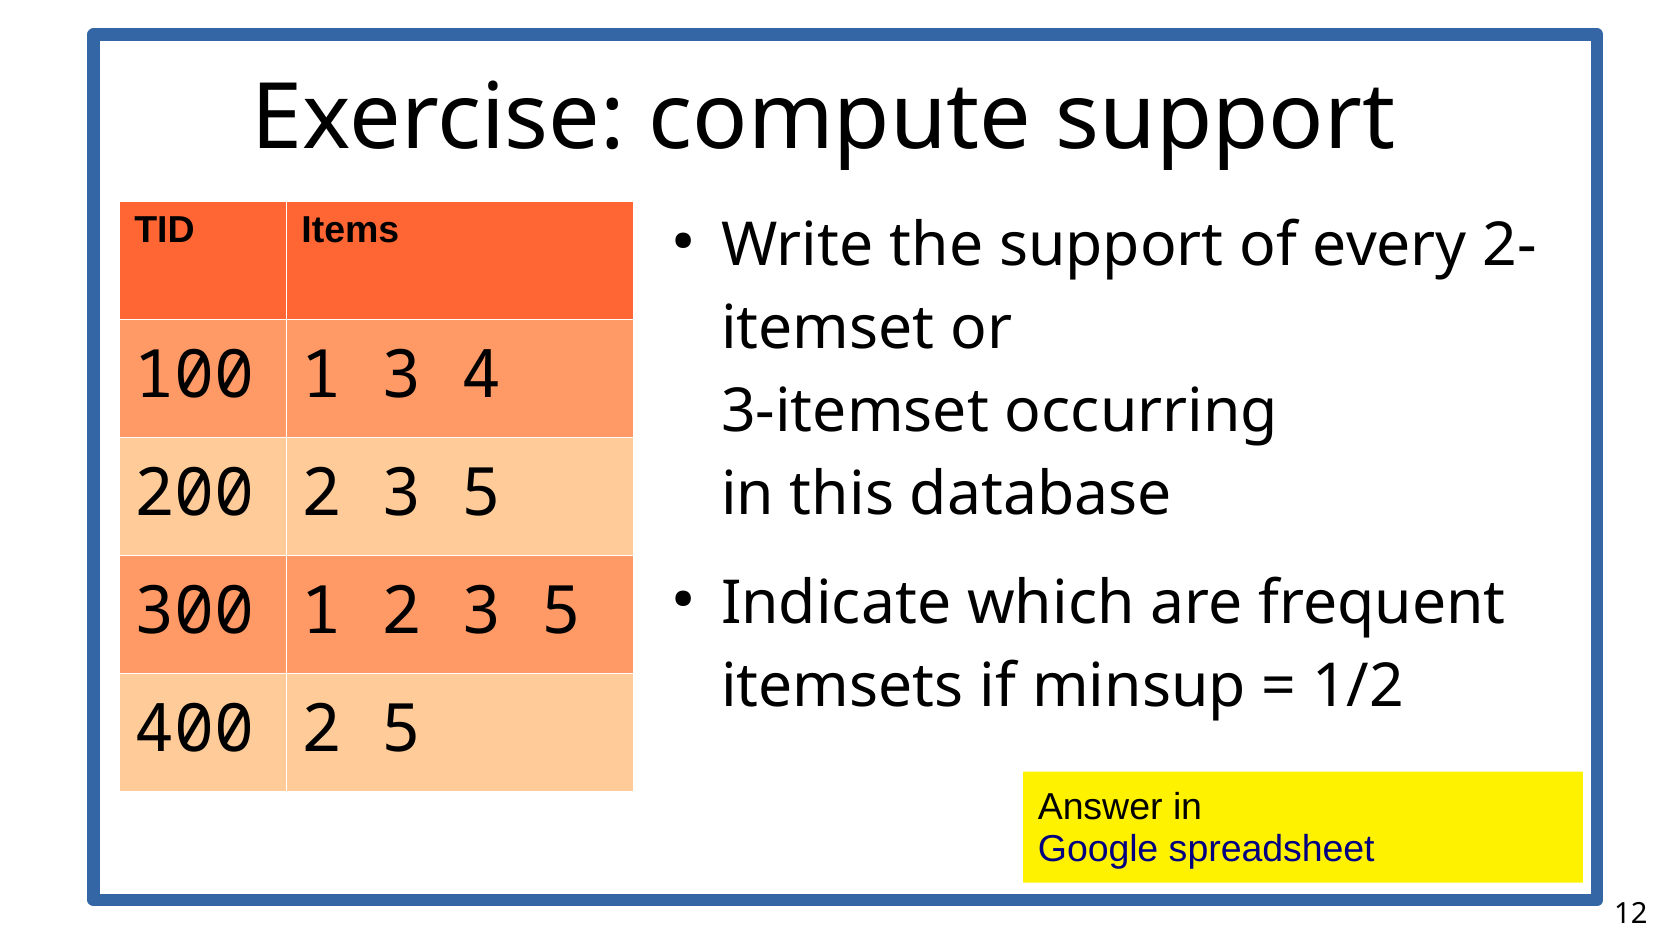

# Exercise: compute support
| TID | Items |
| --- | --- |
| 100 | 1 3 4 |
| 200 | 2 3 5 |
| 300 | 1 2 3 5 |
| 400 | 2 5 |
Write the support of every 2-itemset or
3-itemset occurring
in this database
Indicate which are frequent itemsets if minsup = 1/2
Answer in
Google spreadsheet
12